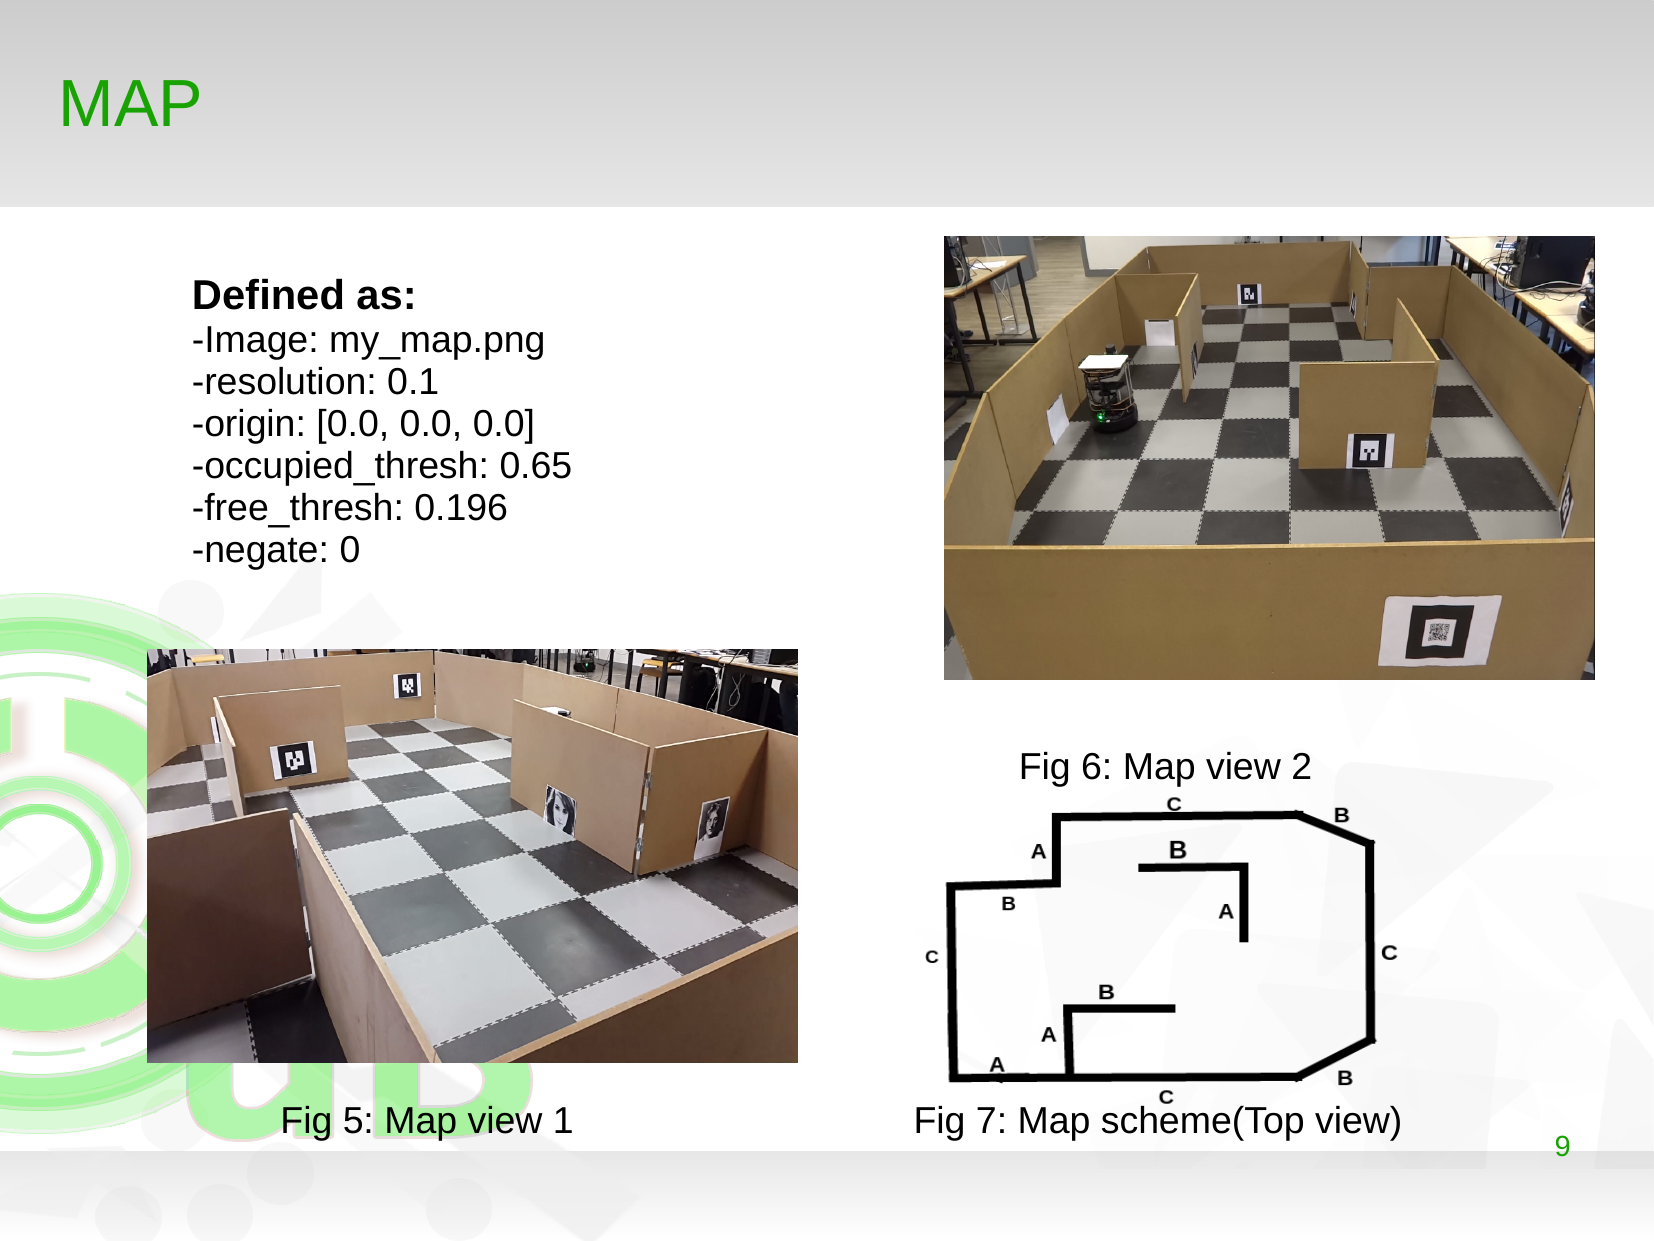

# MAP
Defined as:
-Image: my_map.png
-resolution: 0.1
-origin: [0.0, 0.0, 0.0]
-occupied_thresh: 0.65
-free_thresh: 0.196
-negate: 0
Fig 6: Map view 2
Fig 5: Map view 1
Fig 7: Map scheme(Top view)
9